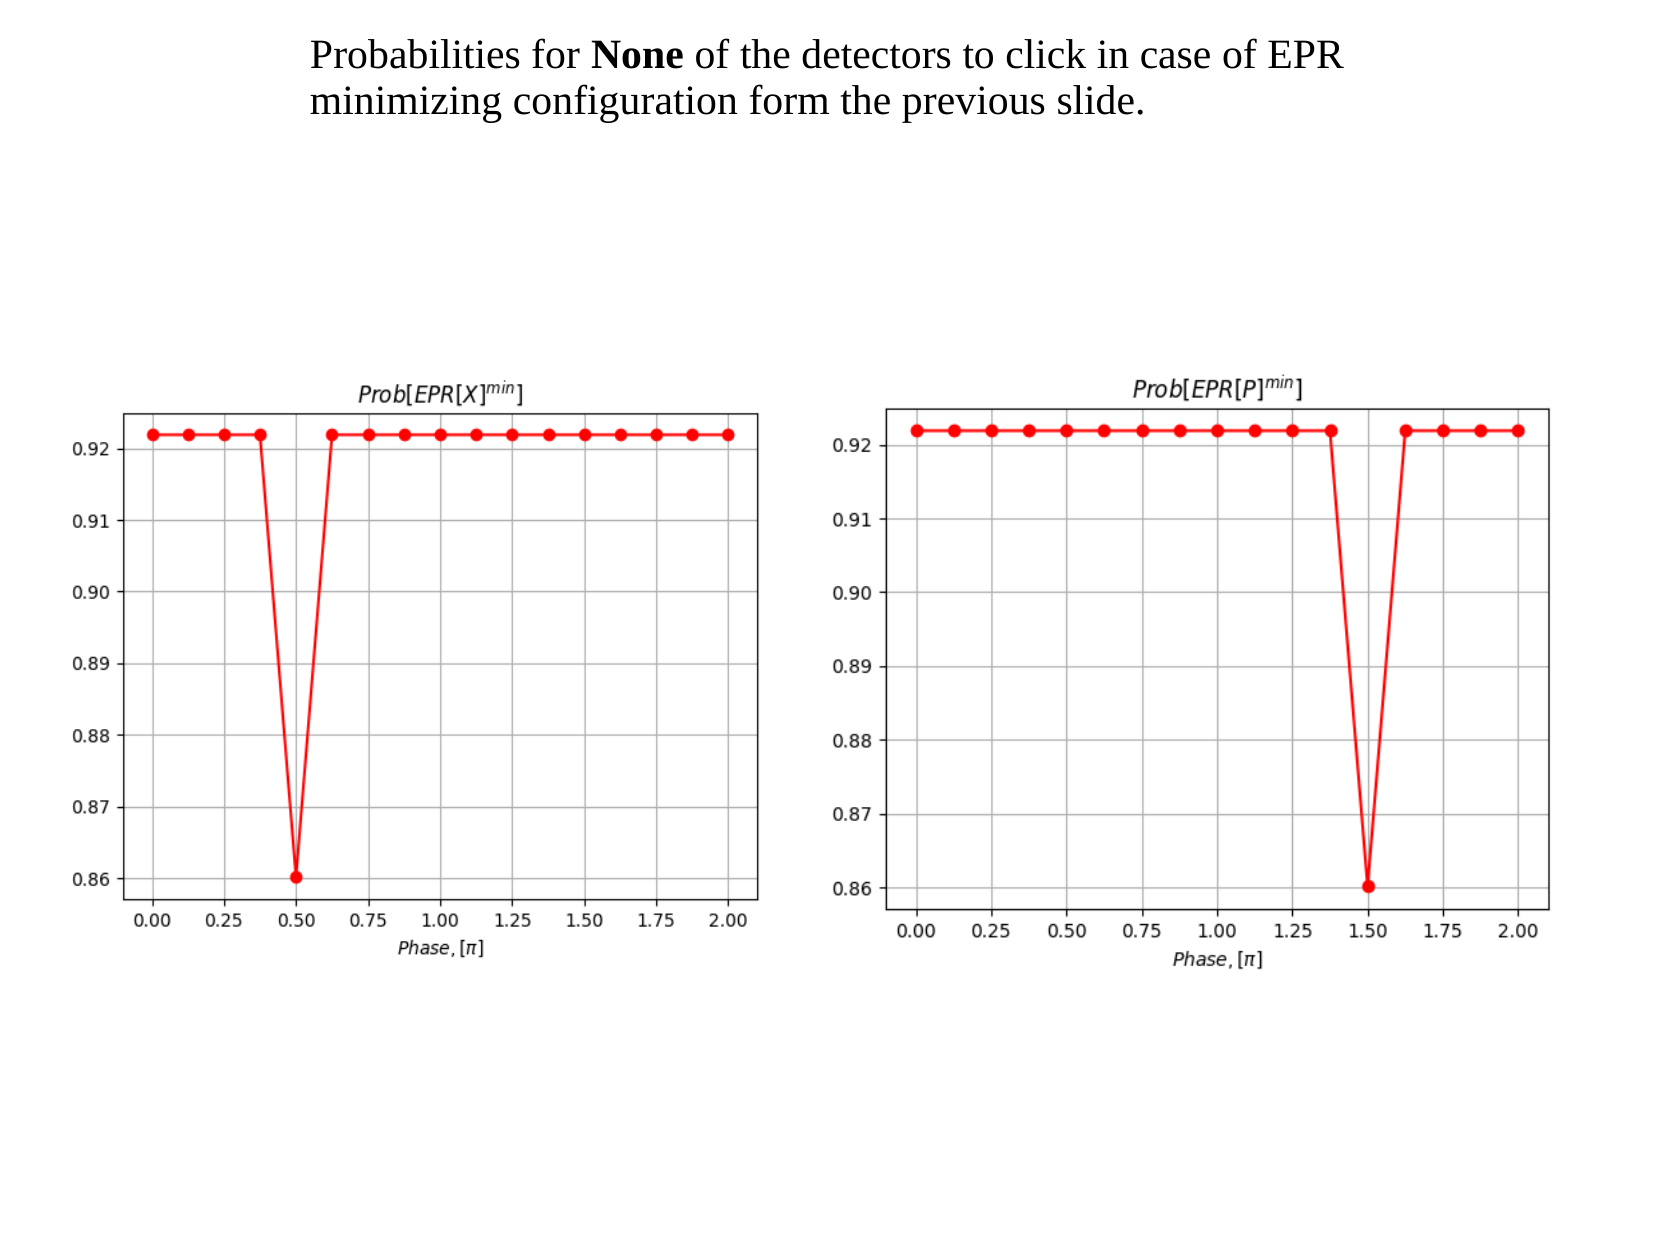

Probabilities for None of the detectors to click in case of EPR minimizing configuration form the previous slide.